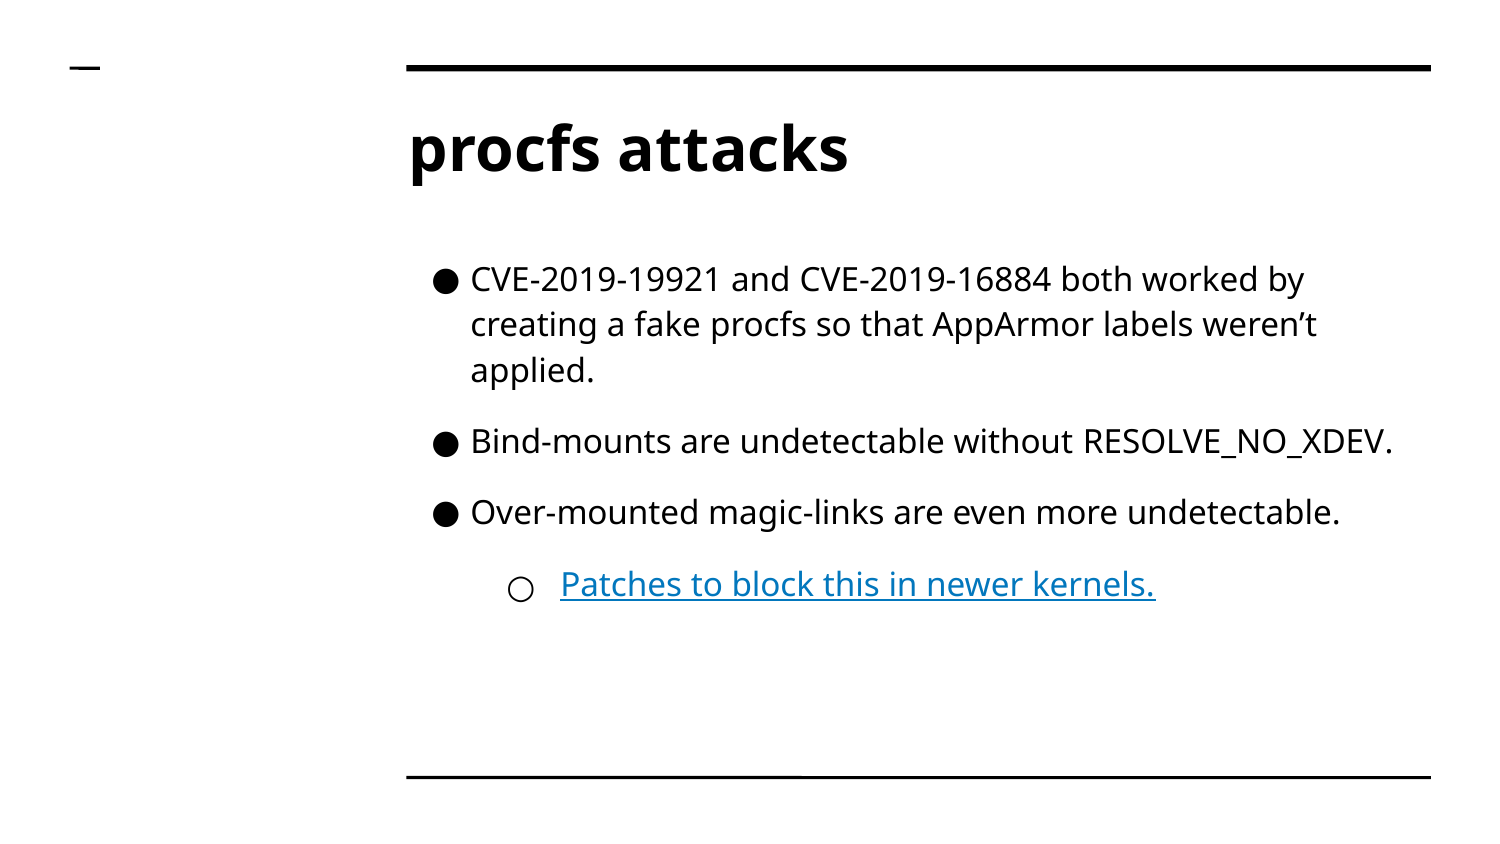

# procfs attacks
CVE-2019-19921 and CVE-2019-16884 both worked by creating a fake procfs so that AppArmor labels weren’t applied.
Bind-mounts are undetectable without RESOLVE_NO_XDEV.
Over-mounted magic-links are even more undetectable.
Patches to block this in newer kernels.